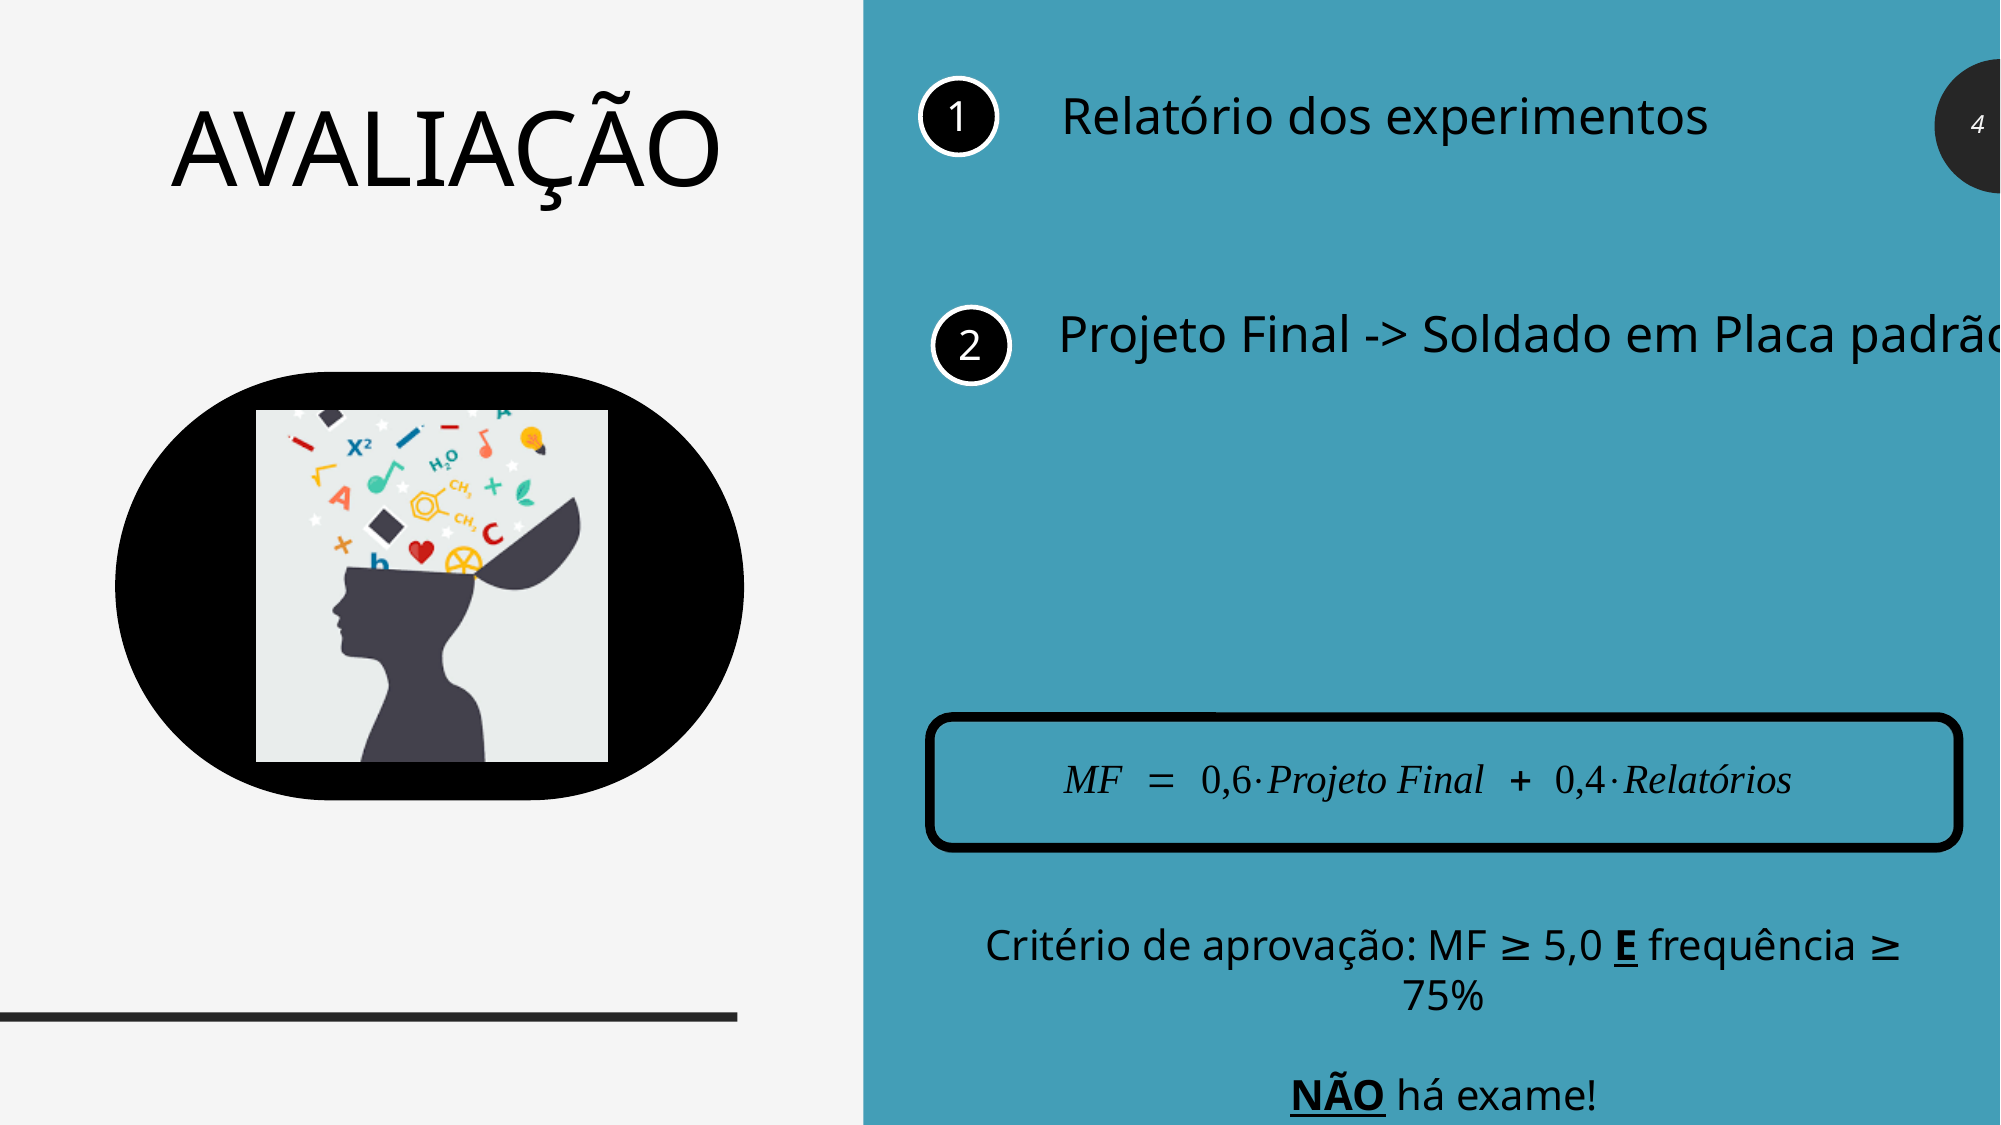

Relatório dos experimentos
1
# AVALIAÇÃO
Projeto Final -> Soldado em Placa padrão
2
Critério de aprovação: MF ≥ 5,0 E frequência ≥ 75%
NÃO há exame!